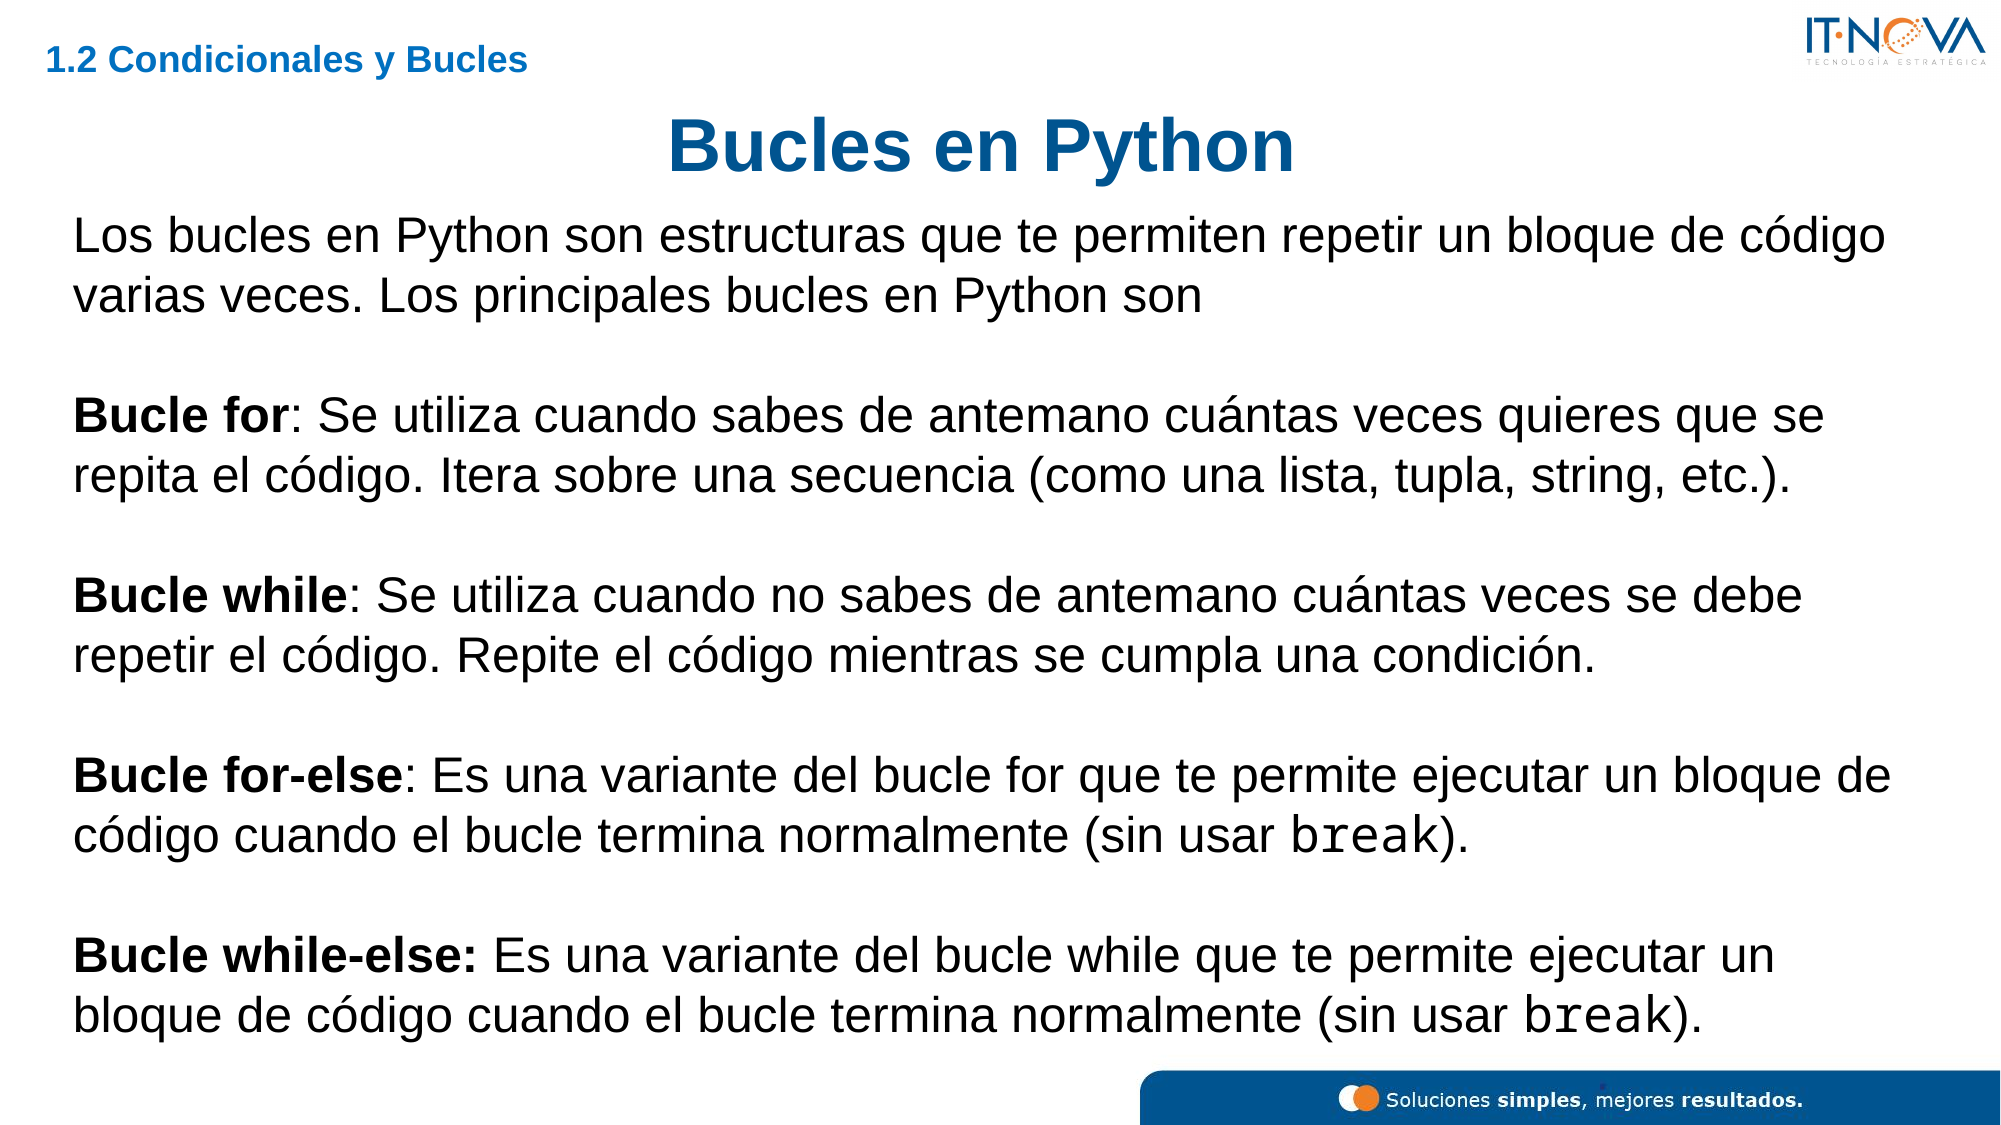

1.2 Condicionales y Bucles
Bucles en Python
Los bucles en Python son estructuras que te permiten repetir un bloque de código varias veces. Los principales bucles en Python son
Bucle for: Se utiliza cuando sabes de antemano cuántas veces quieres que se repita el código. Itera sobre una secuencia (como una lista, tupla, string, etc.).
Bucle while: Se utiliza cuando no sabes de antemano cuántas veces se debe repetir el código. Repite el código mientras se cumpla una condición.
Bucle for-else: Es una variante del bucle for que te permite ejecutar un bloque de código cuando el bucle termina normalmente (sin usar break).
Bucle while-else: Es una variante del bucle while que te permite ejecutar un bloque de código cuando el bucle termina normalmente (sin usar break).